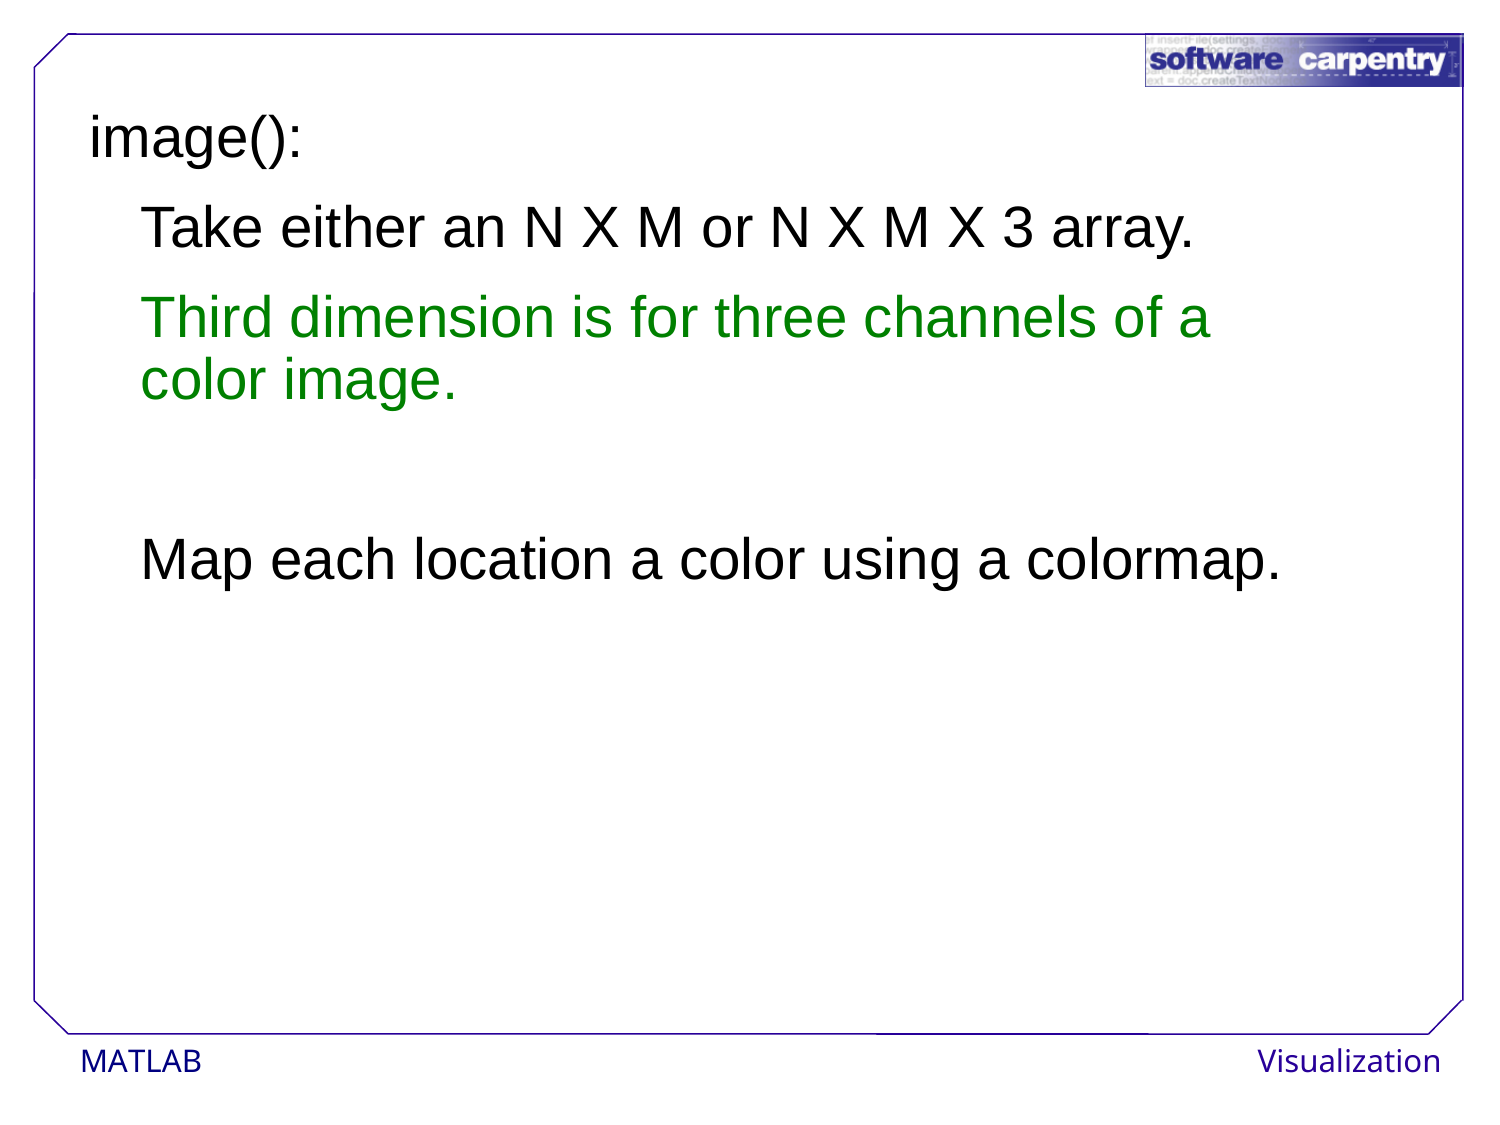

# image():
	Take either an N X M or N X M X 3 array.
	Third dimension is for three channels of a color image.
	Map each location a color using a colormap.